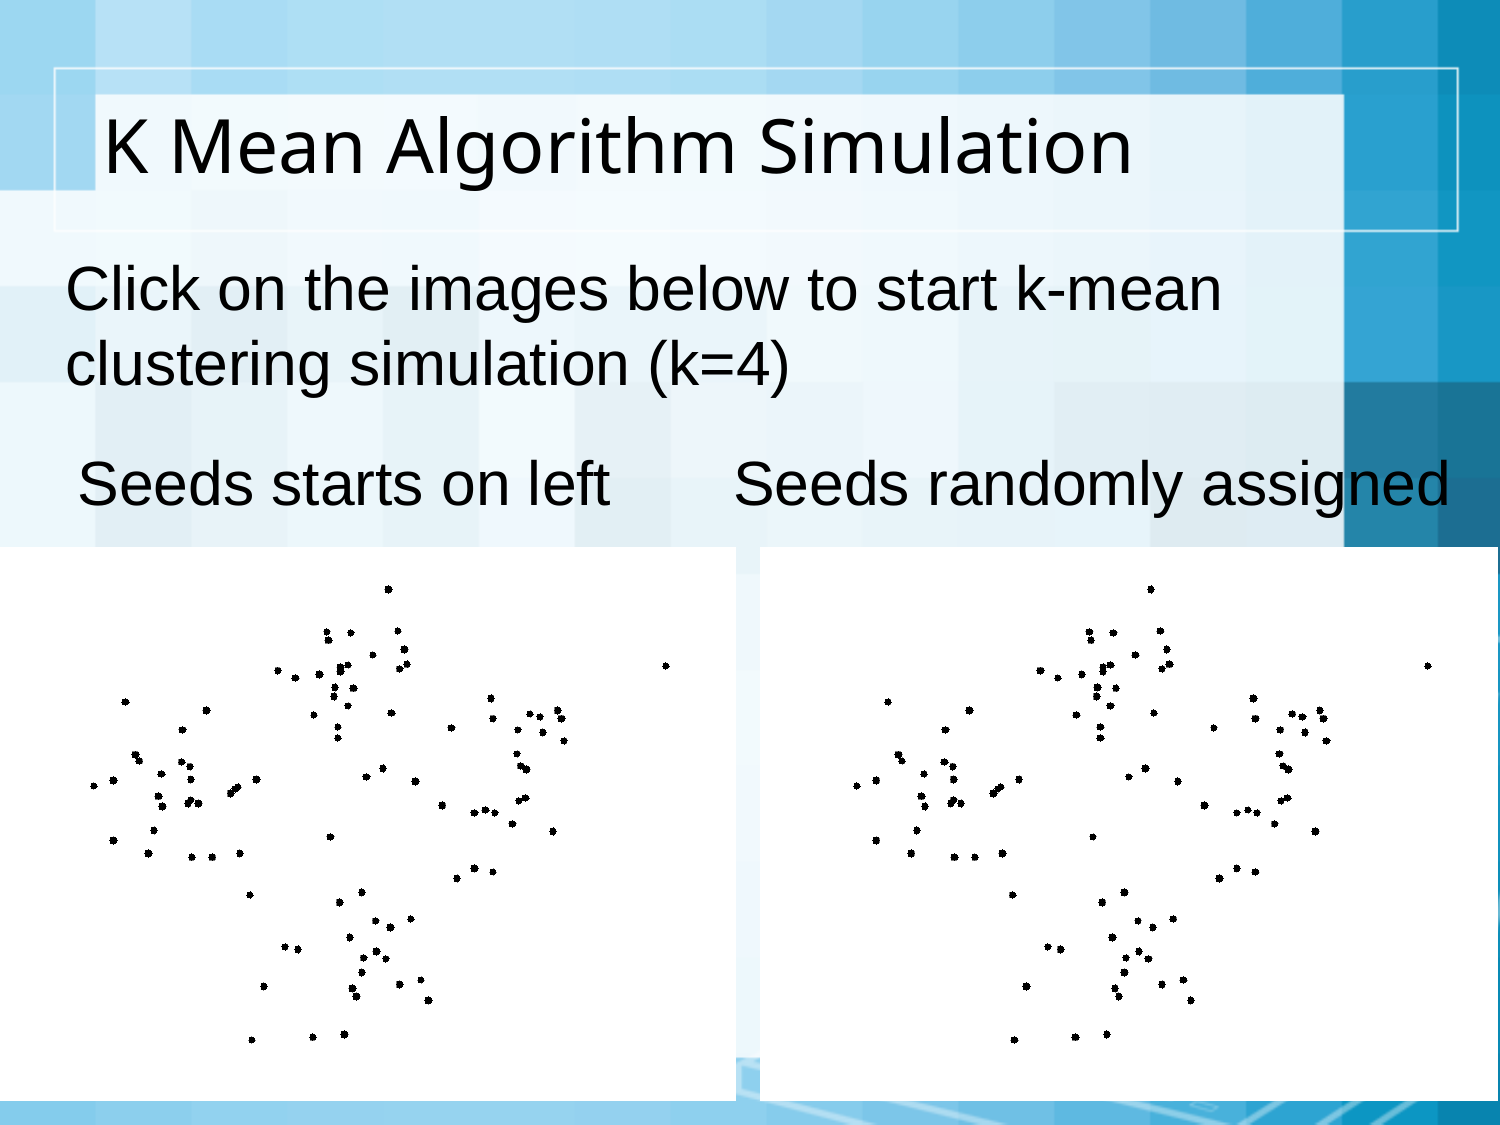

K Mean Algorithm Simulation
# Click on the images below to start k-mean clustering simulation (k=4)
Seeds starts on left
Seeds randomly assigned